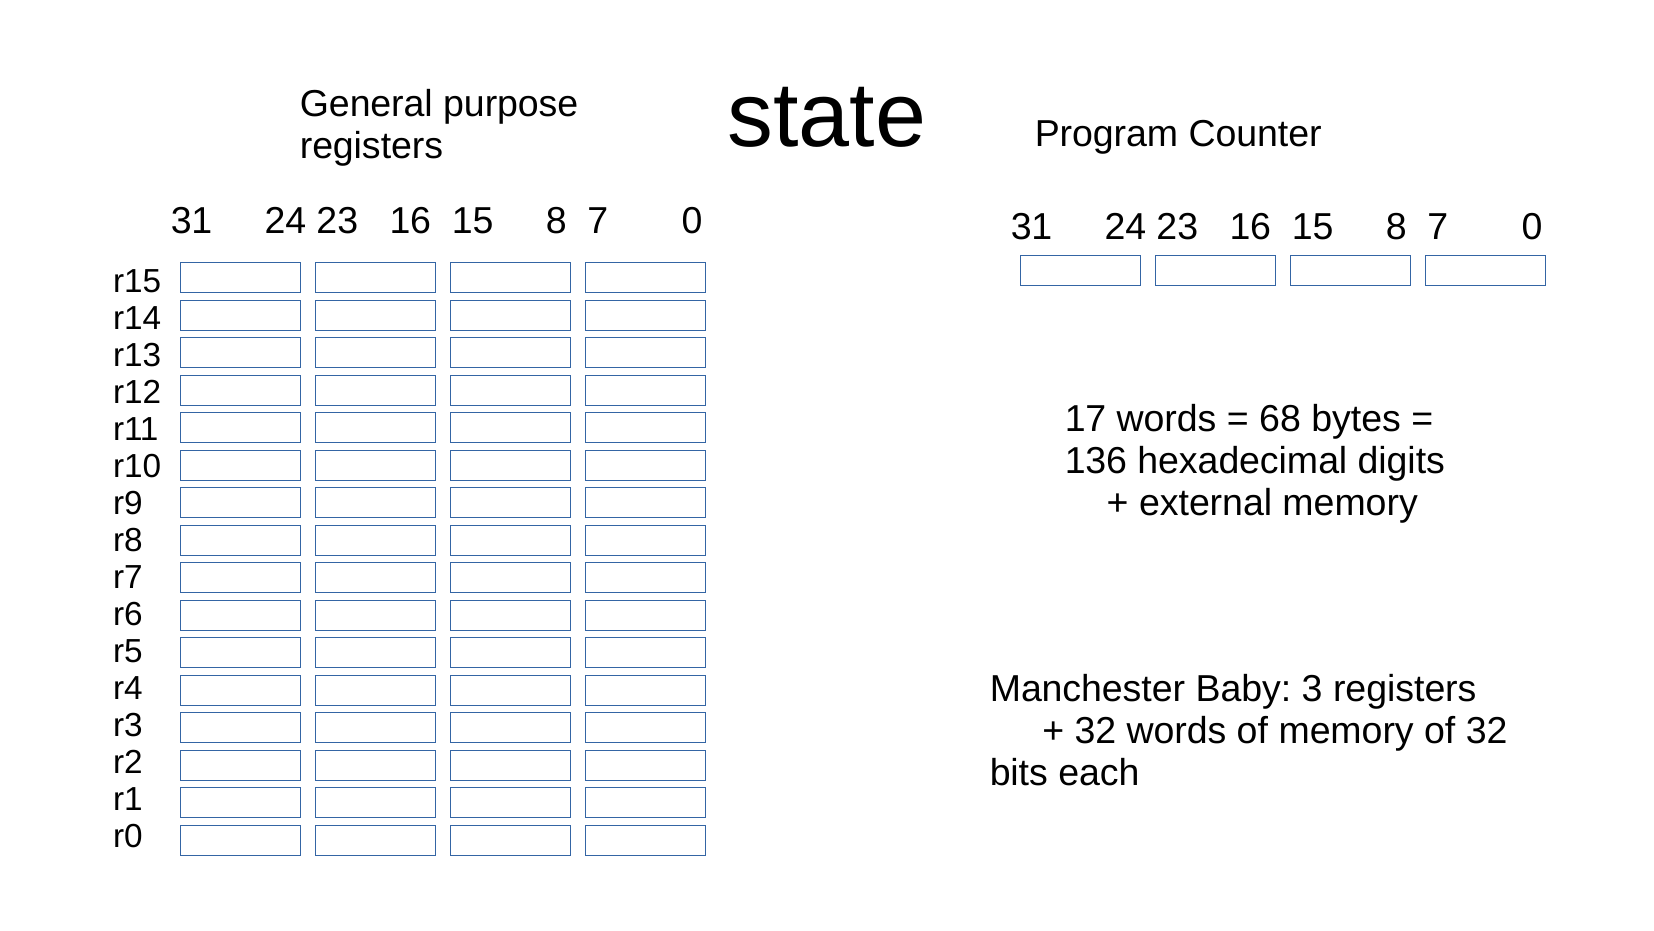

# state
General purpose registers
Program Counter
 31 24 23 16 15 8 7 0
 31 24 23 16 15 8 7 0
r15
r14
r13
r12
r11
r10
r9
r8
r7
r6
r5
r4
r3
r2
r1
r0
17 words = 68 bytes = 136 hexadecimal digits
 + external memory
Manchester Baby: 3 registers
 + 32 words of memory of 32 bits each